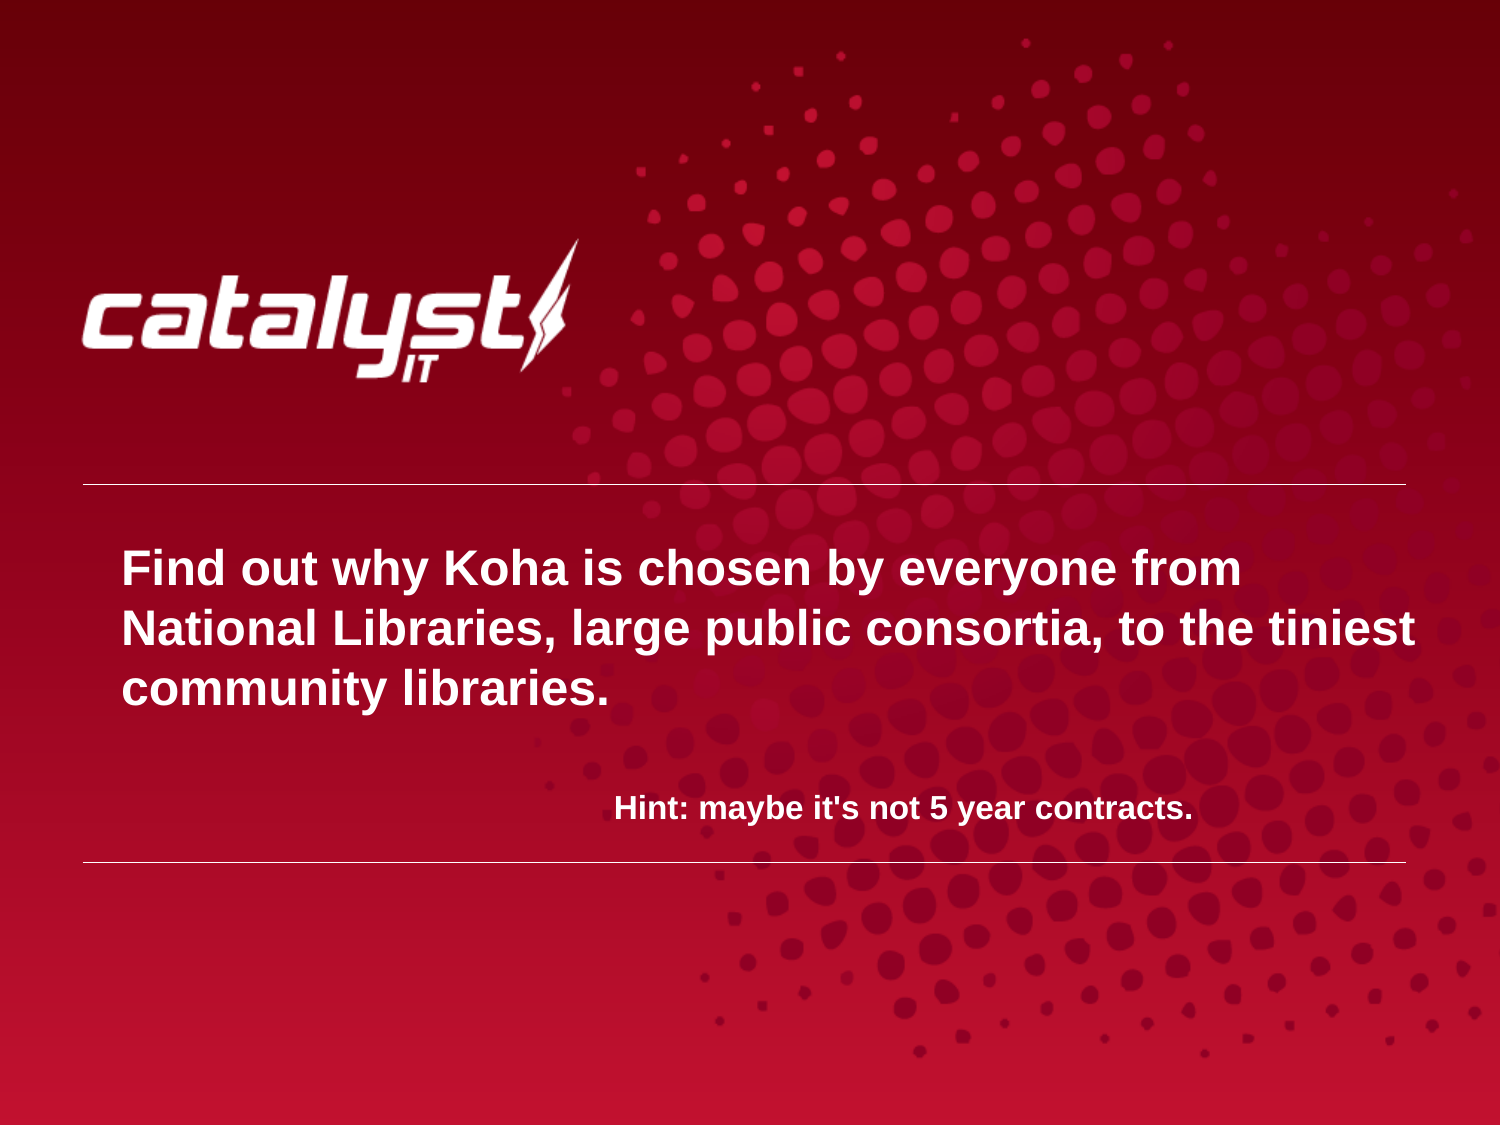

# Find out why Koha is chosen by everyone from National Libraries, large public consortia, to the tiniest community libraries. Hint: maybe it's not 5 year contracts.